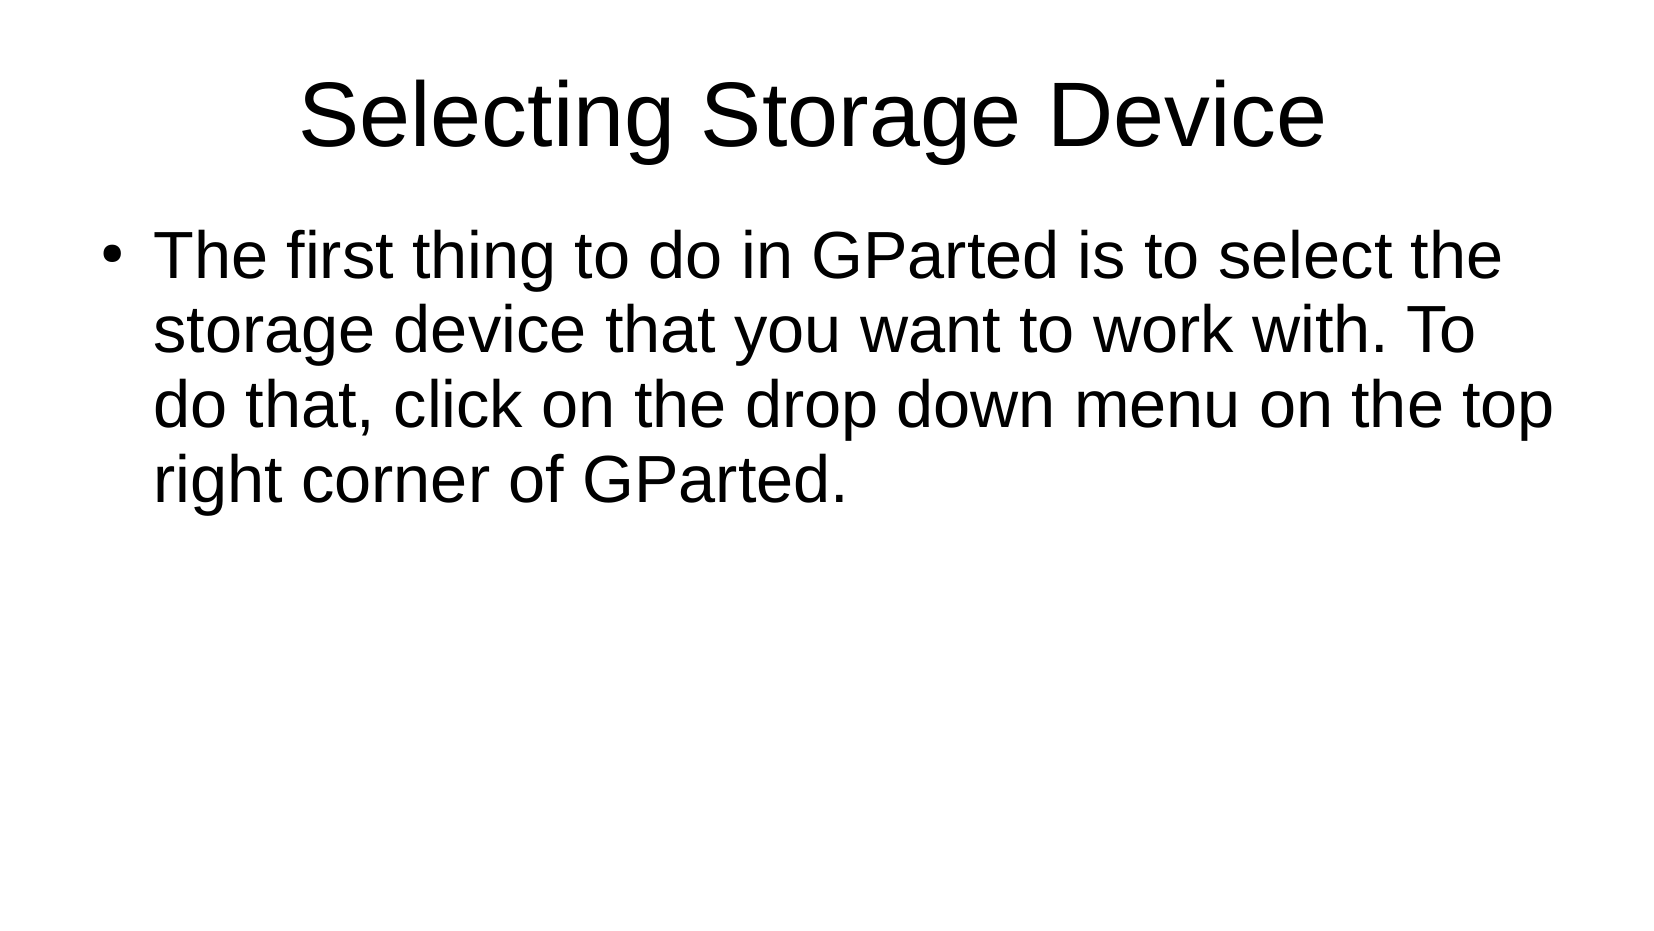

# Selecting Storage Device
The first thing to do in GParted is to select the storage device that you want to work with. To do that, click on the drop down menu on the top right corner of GParted.